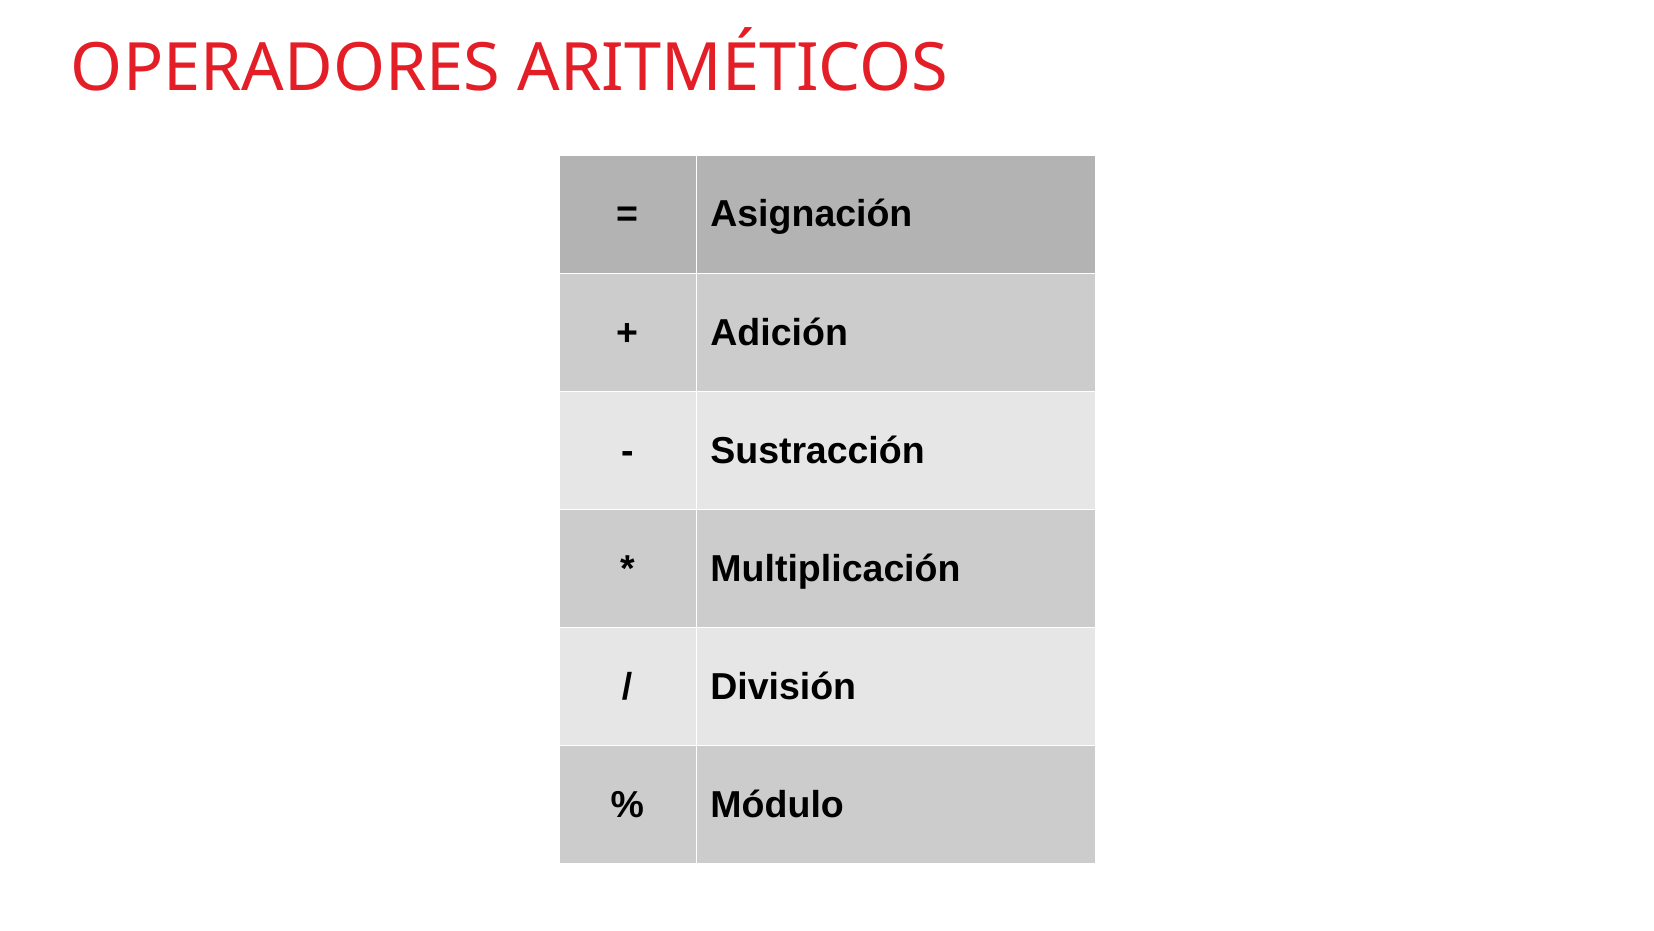

# OPERADORES ARITMÉTICOS
| = | Asignación |
| --- | --- |
| + | Adición |
| - | Sustracción |
| \* | Multiplicación |
| / | División |
| % | Módulo |